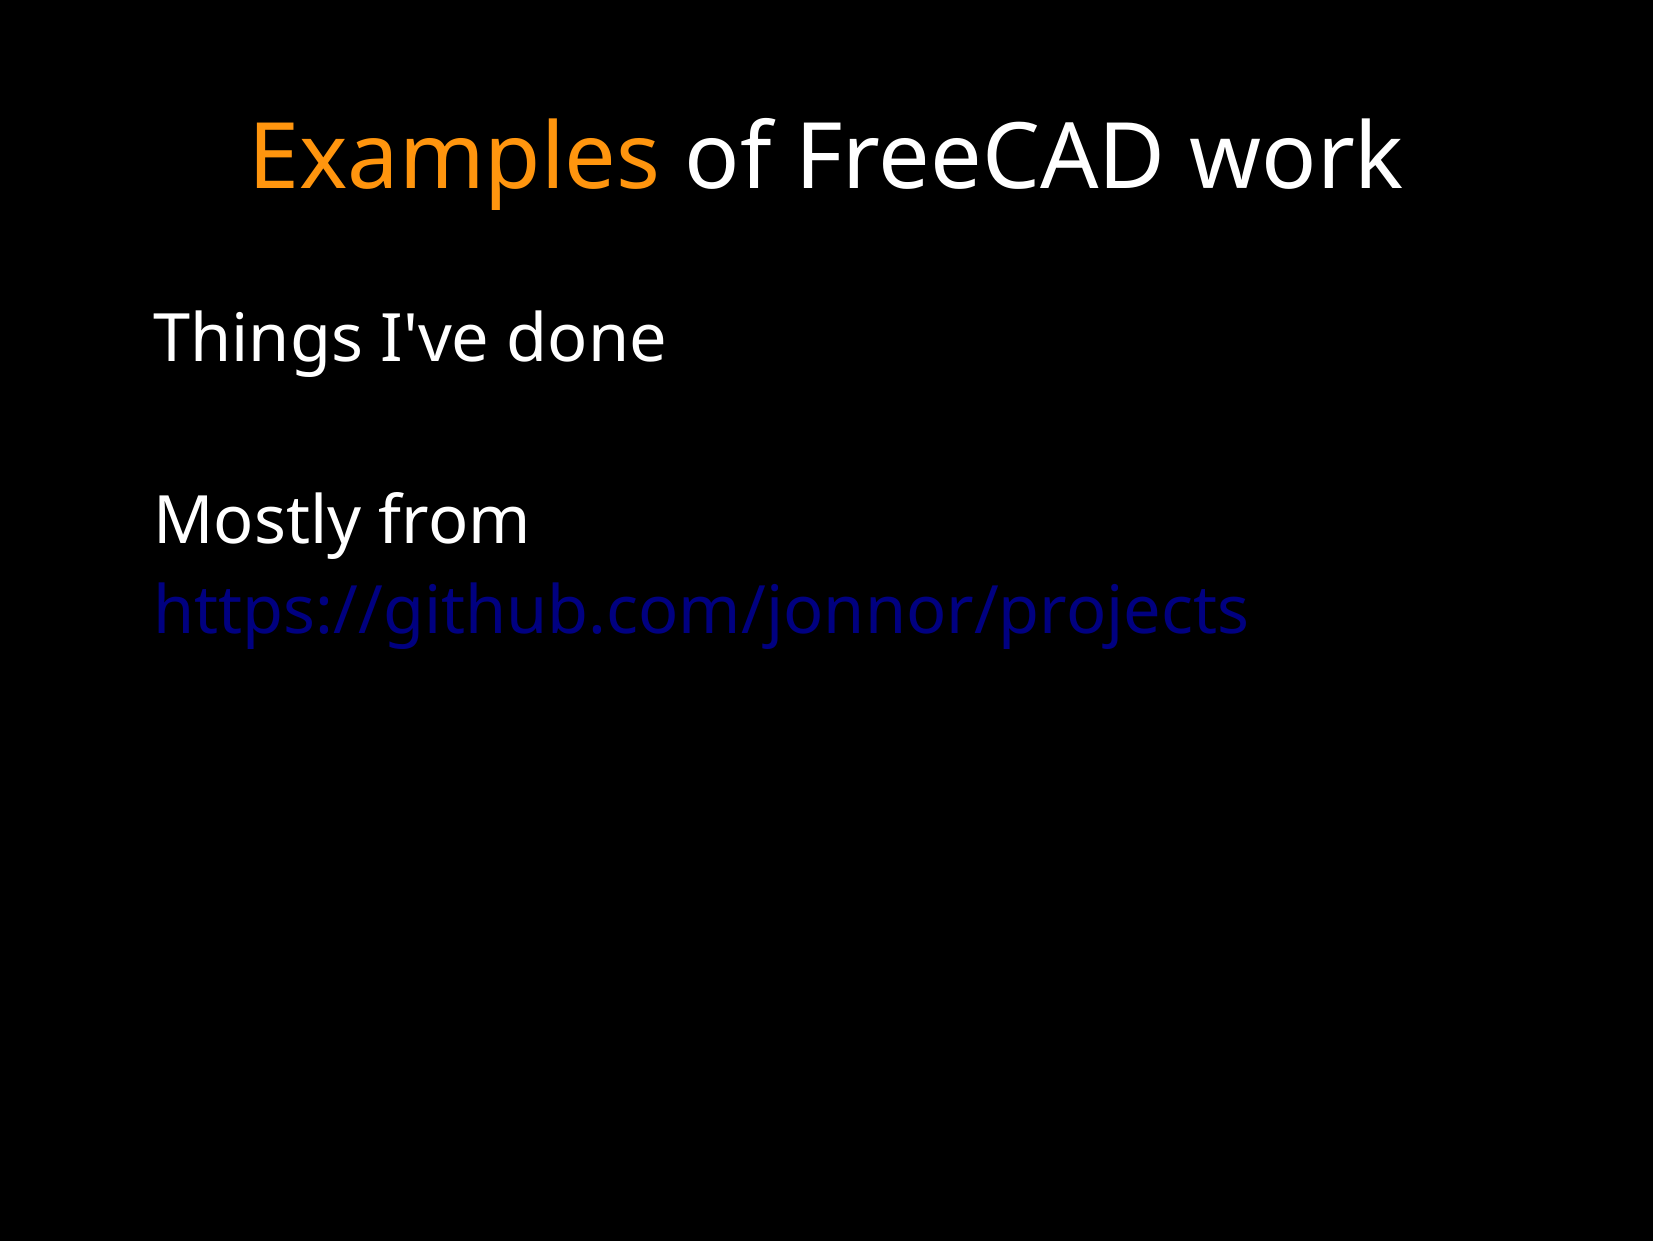

# Examples of FreeCAD work
Things I've done
Mostly from https://github.com/jonnor/projects